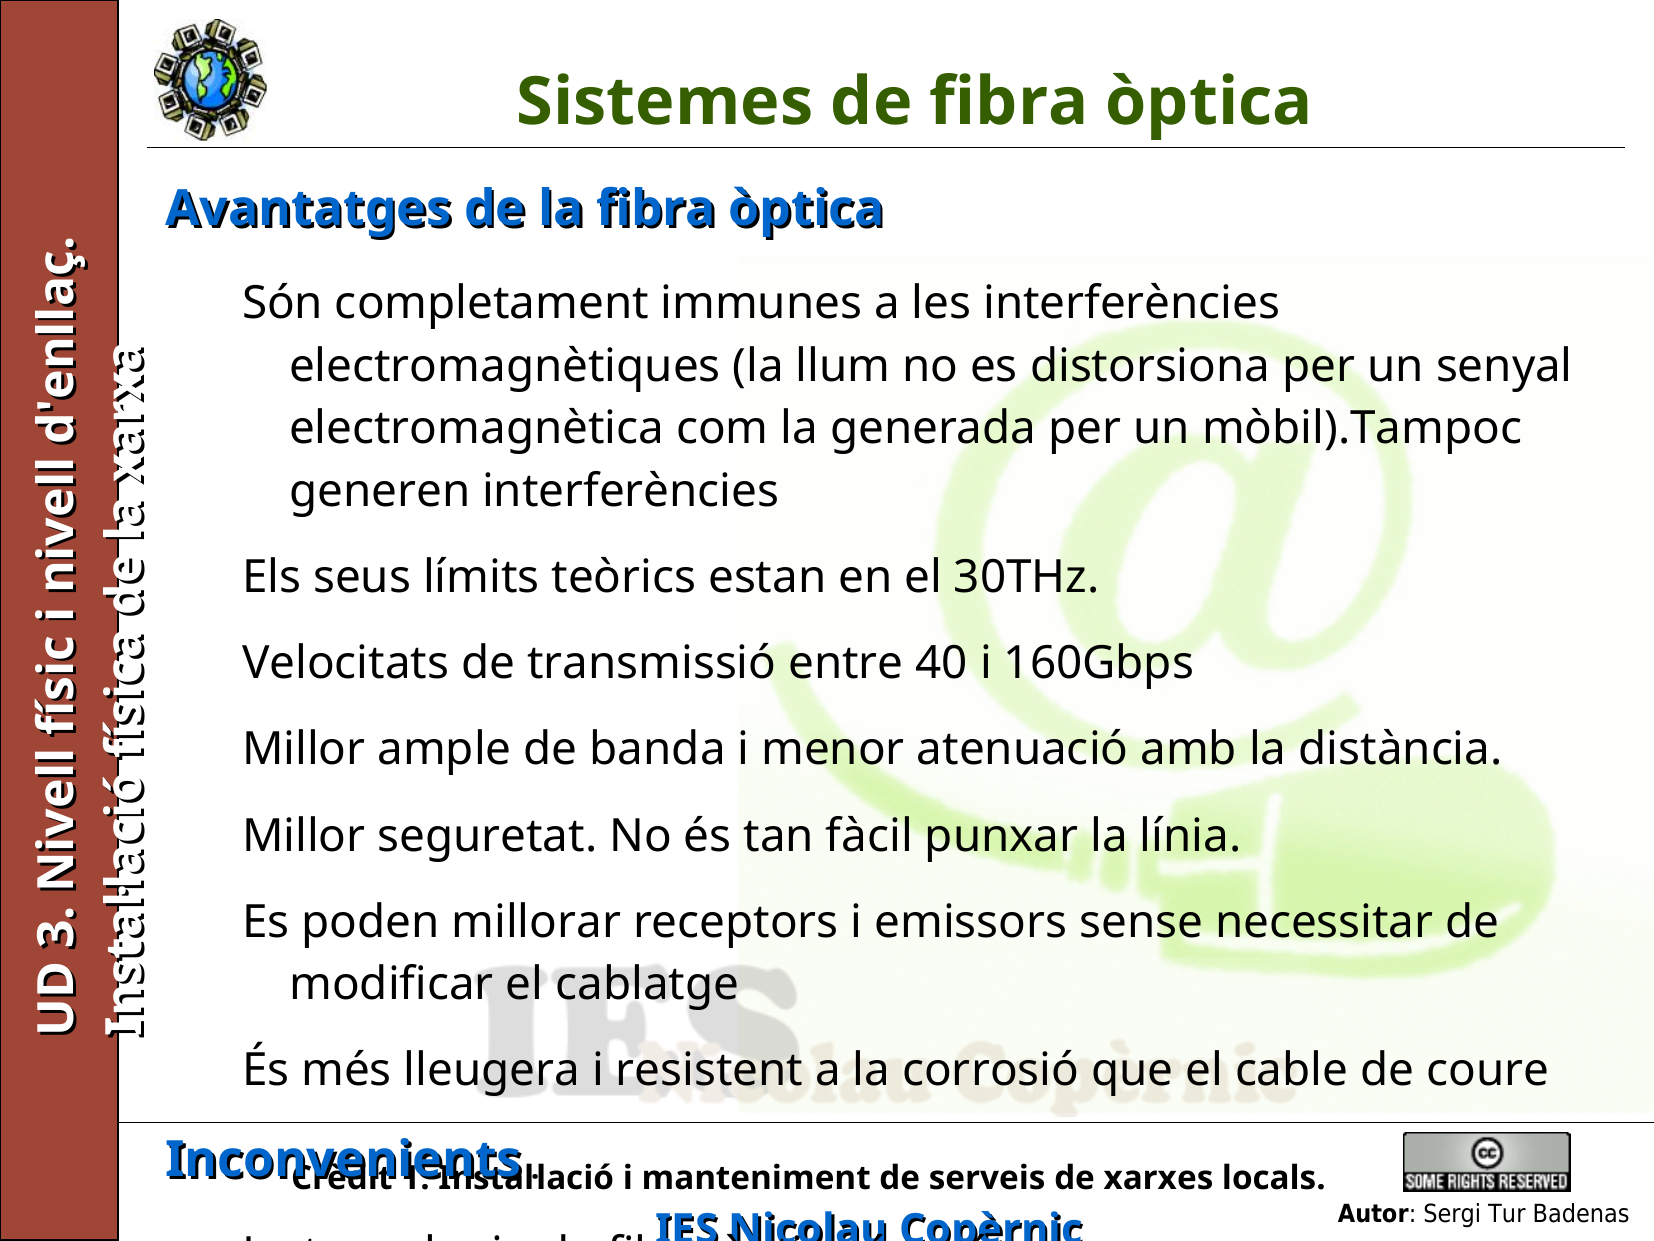

# Sistemes de fibra òptica
Avantatges de la fibra òptica
Són completament immunes a les interferències electromagnètiques (la llum no es distorsiona per un senyal electromagnètica com la generada per un mòbil).Tampoc generen interferències
Els seus límits teòrics estan en el 30THz.
Velocitats de transmissió entre 40 i 160Gbps
Millor ample de banda i menor atenuació amb la distància.
Millor seguretat. No és tan fàcil punxar la línia.
Es poden millorar receptors i emissors sense necessitar de modificar el cablatge
És més lleugera i resistent a la corrosió que el cable de coure
Inconvenients
La tecnologia de fibra òptica és més cara
Més difícil d'instal·lar (personal altament qualificat)